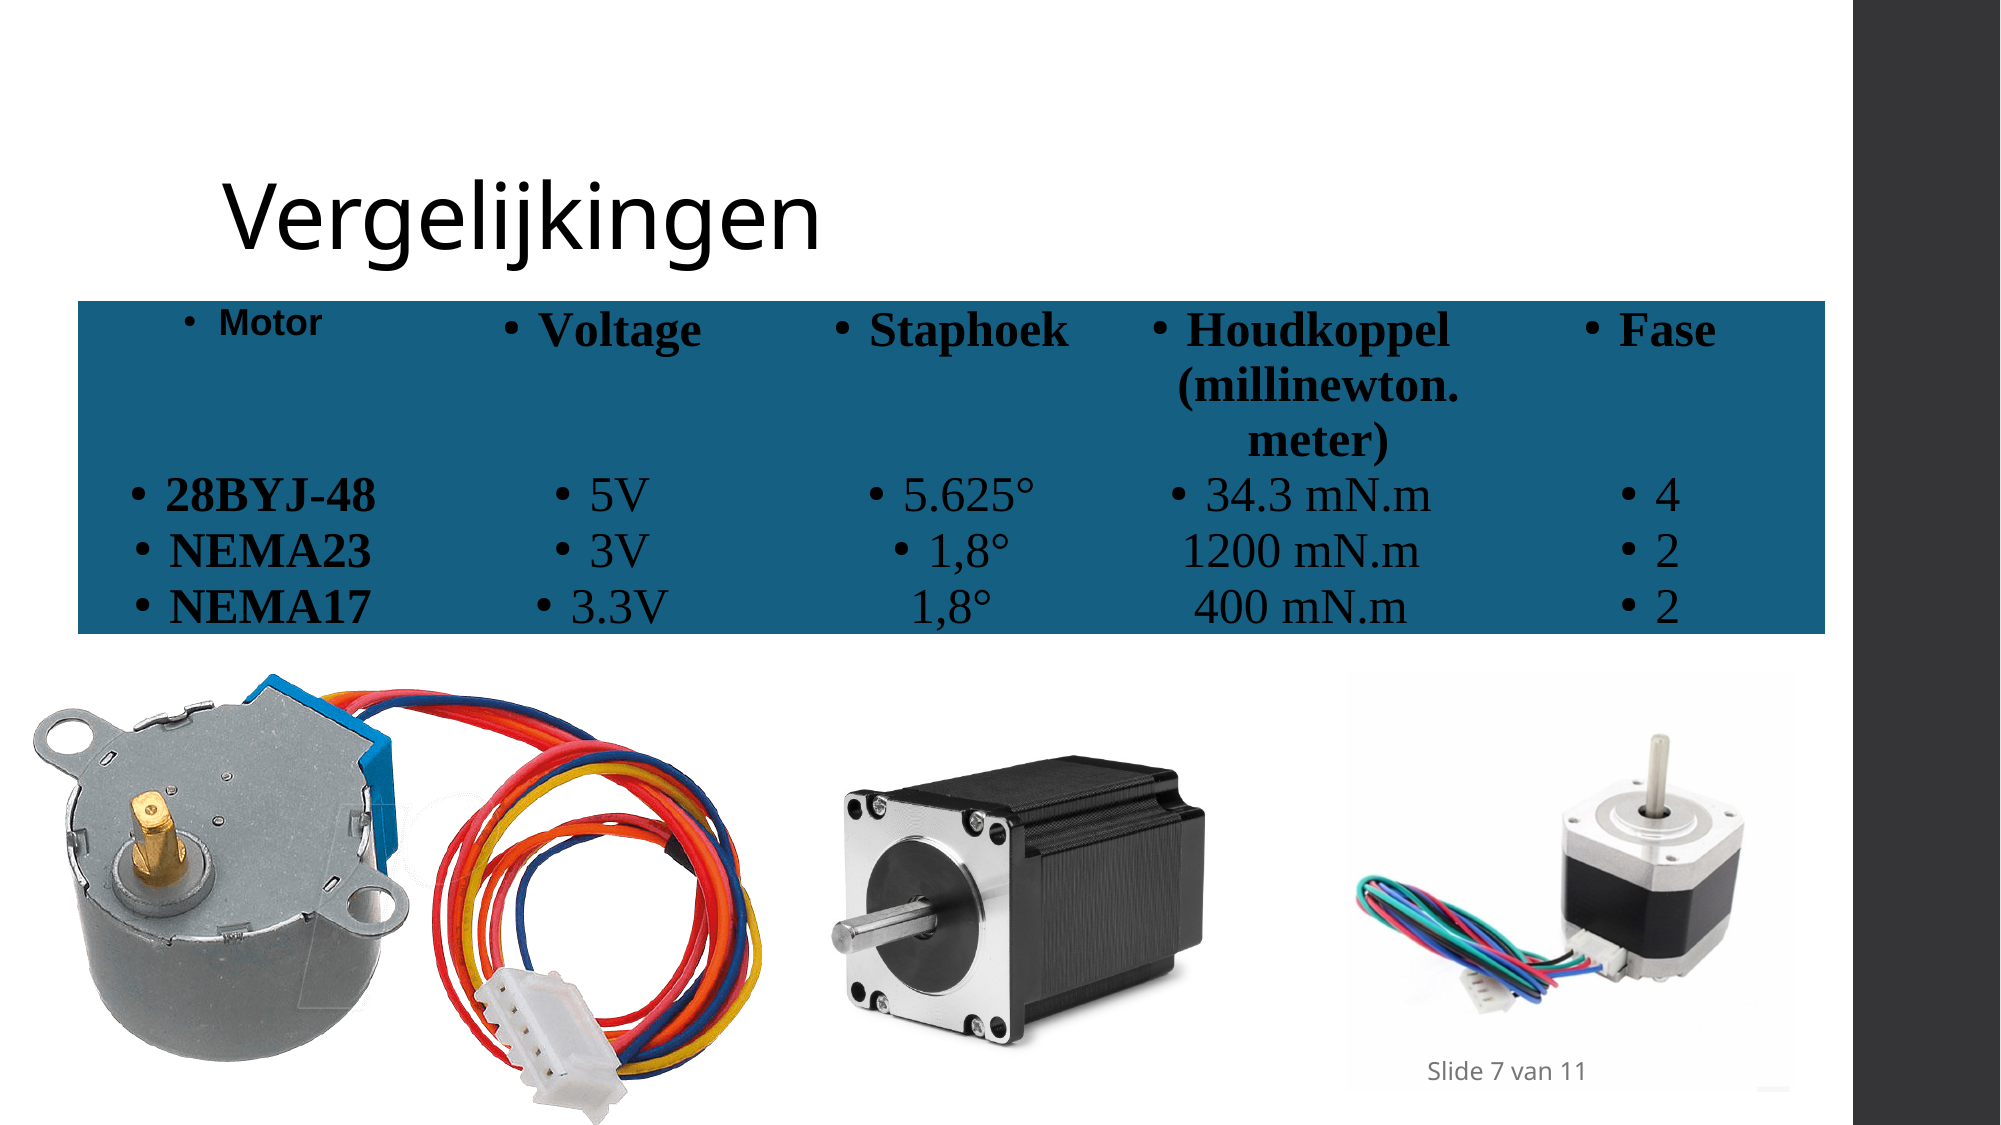

# Vergelijkingen
| Motor | Voltage | Staphoek | Houdkoppel (millinewton.meter) | Fase |
| --- | --- | --- | --- | --- |
| 28BYJ-48 | 5V | 5.625° | 34.3 mN.m | 4 |
| NEMA23 | 3V | 1,8° | 1200 mN.m | 2 |
| NEMA17 | 3.3V | 1,8° | 400 mN.m | 2 |
Slide van 11